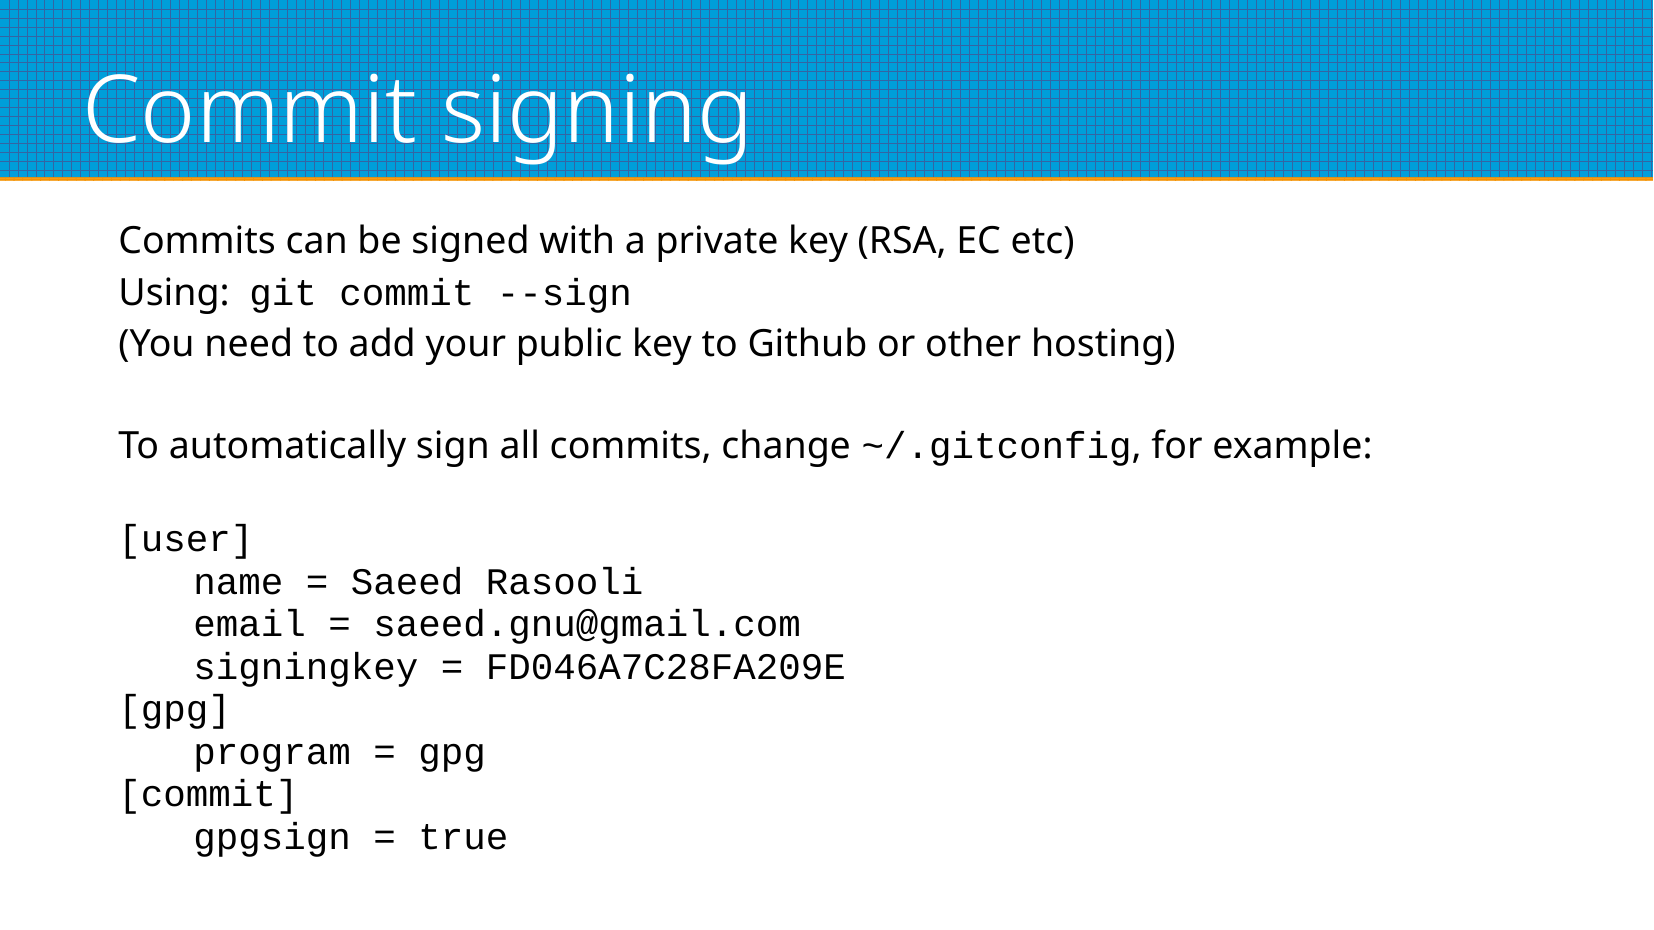

# Commit signing
Commits can be signed with a private key (RSA, EC etc)
Using: git commit --sign
(You need to add your public key to Github or other hosting)
To automatically sign all commits, change ~/.gitconfig, for example:
[user]
	name = Saeed Rasooli
	email = saeed.gnu@gmail.com
	signingkey = FD046A7C28FA209E
[gpg]
	program = gpg
[commit]
	gpgsign = true